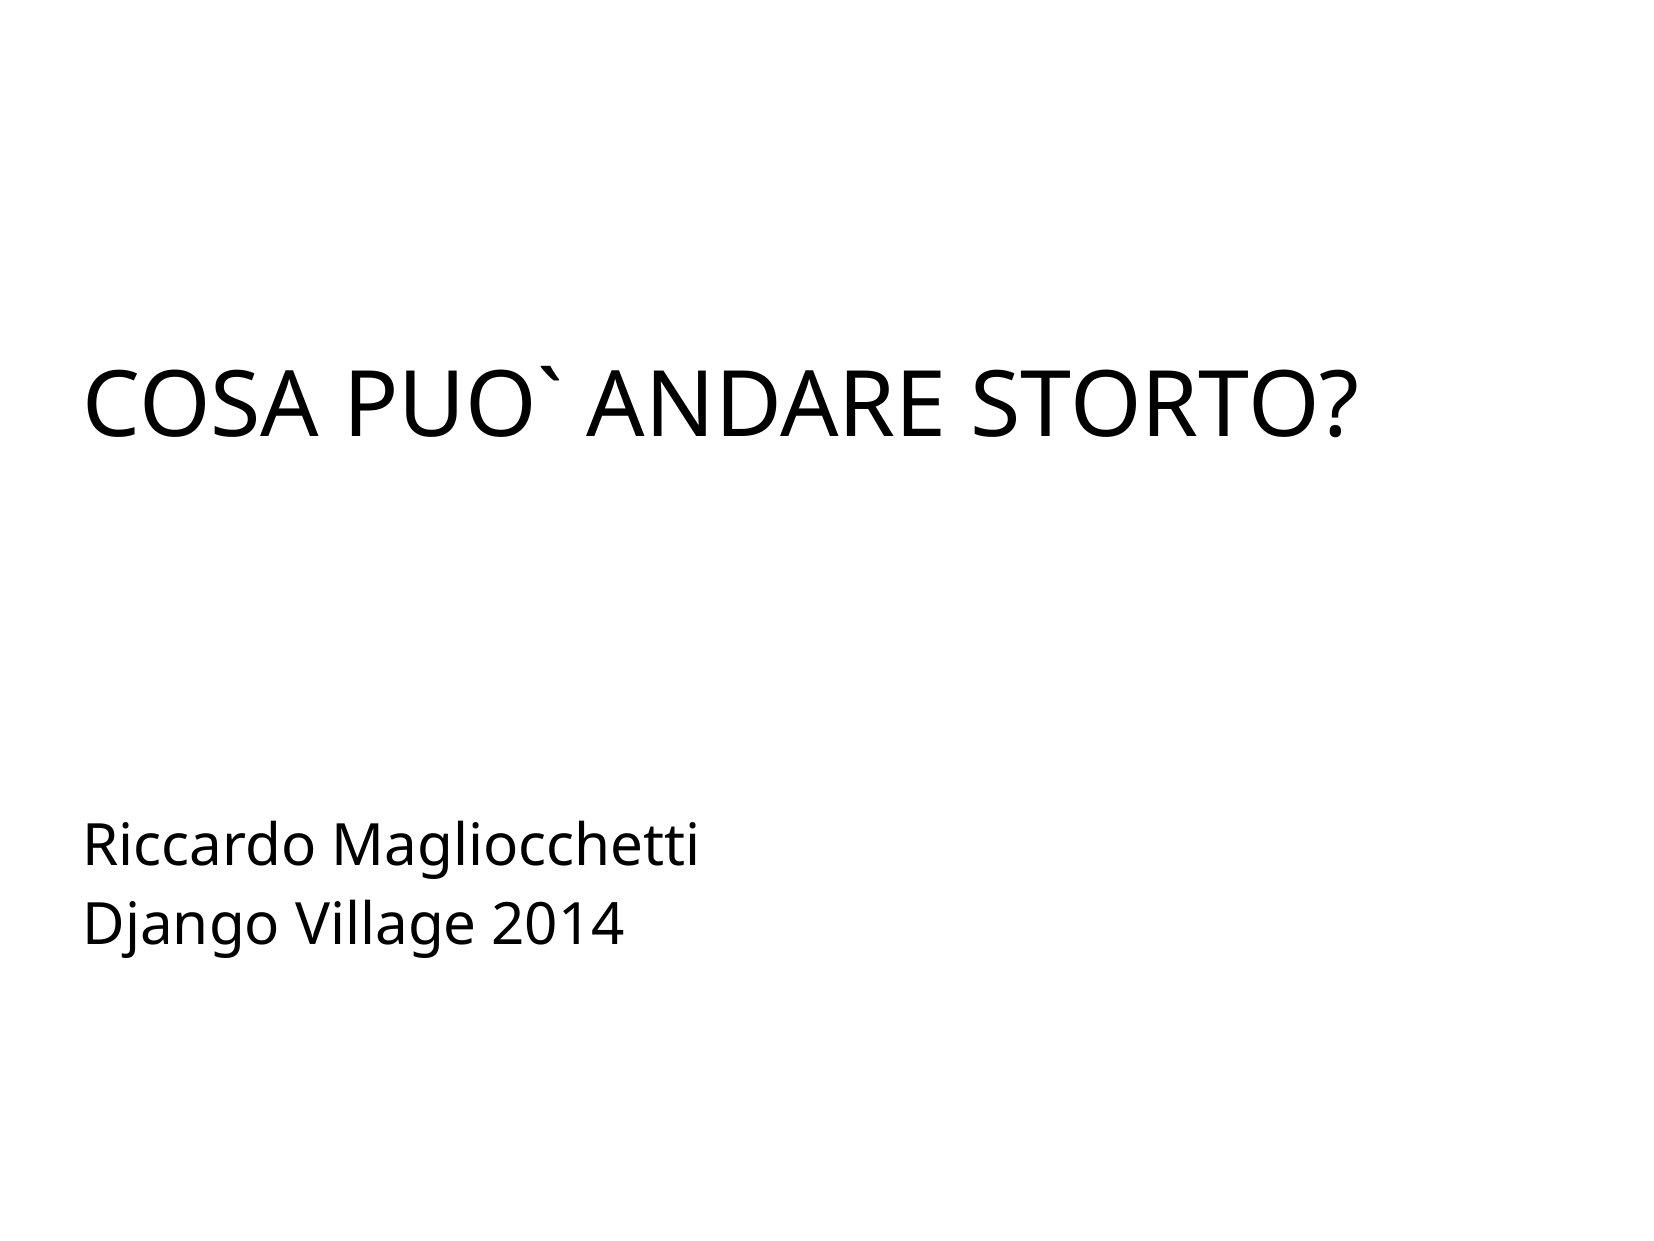

#
COSA PUO` ANDARE STORTO?
Riccardo Magliocchetti
Django Village 2014